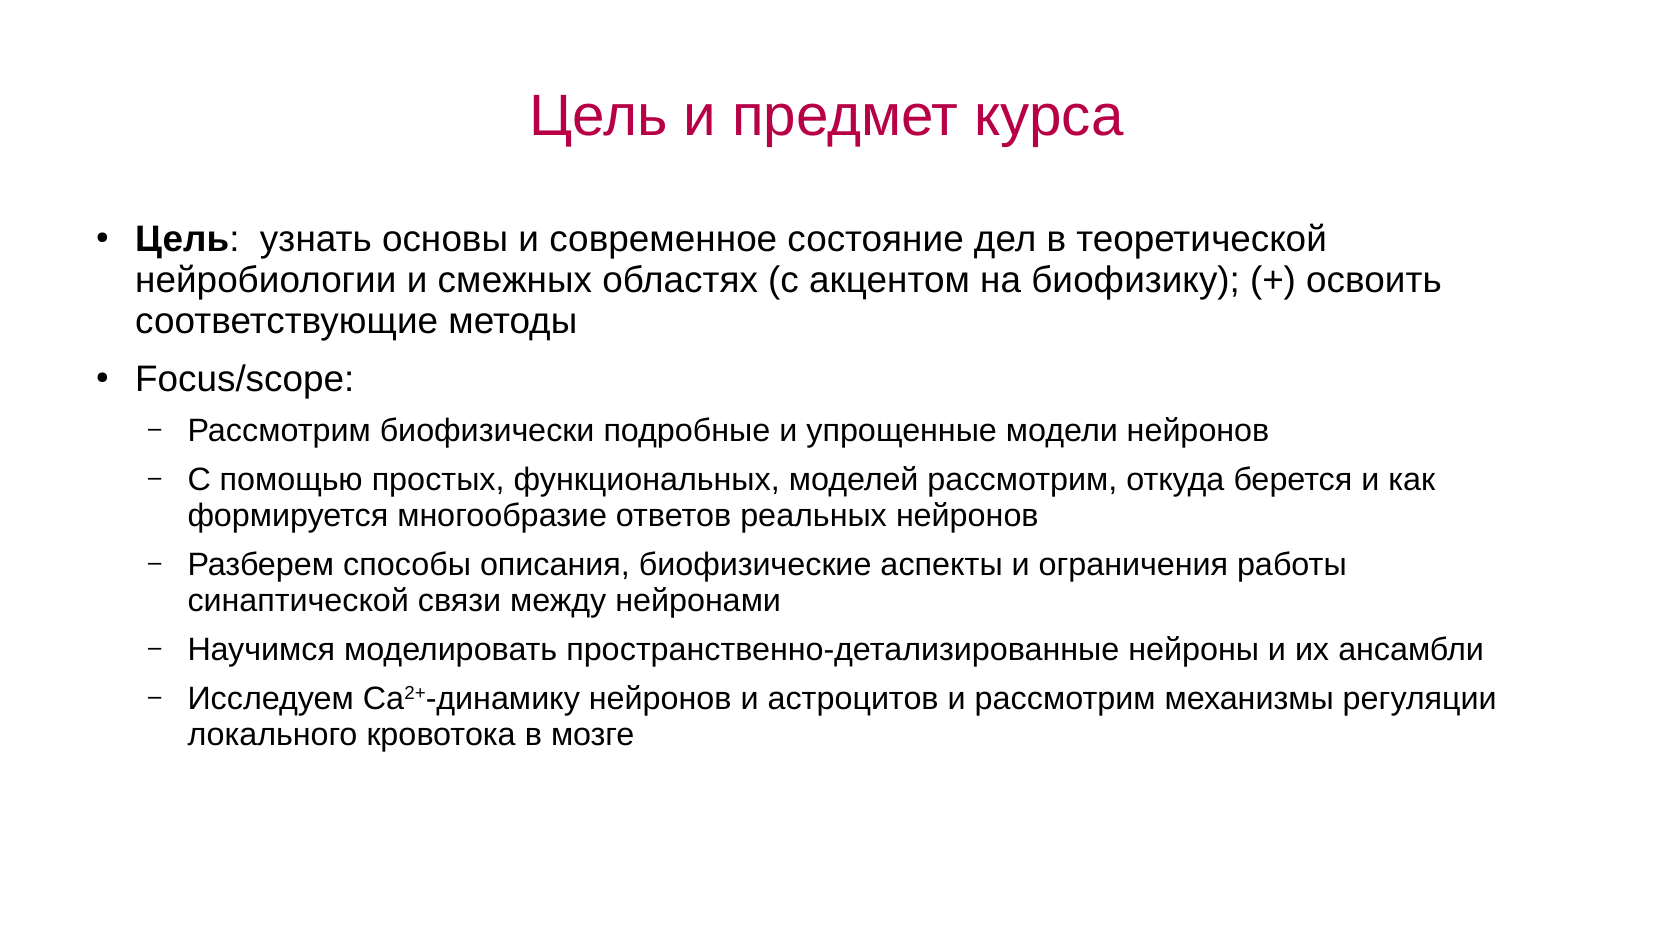

# Цель и предмет курса
Цель: узнать основы и современное состояние дел в теоретической нейробиологии и смежных областях (с акцентом на биофизику); (+) освоить соответствующие методы
Focus/scope:
Рассмотрим биофизически подробные и упрощенные модели нейронов
С помощью простых, функциональных, моделей рассмотрим, откуда берется и как формируется многообразие ответов реальных нейронов
Разберем способы описания, биофизические аспекты и ограничения работы синаптической связи между нейронами
Научимся моделировать пространственно-детализированные нейроны и их ансамбли
Исследуем Ca2+-динамику нейронов и астроцитов и рассмотрим механизмы регуляции локального кровотока в мозге